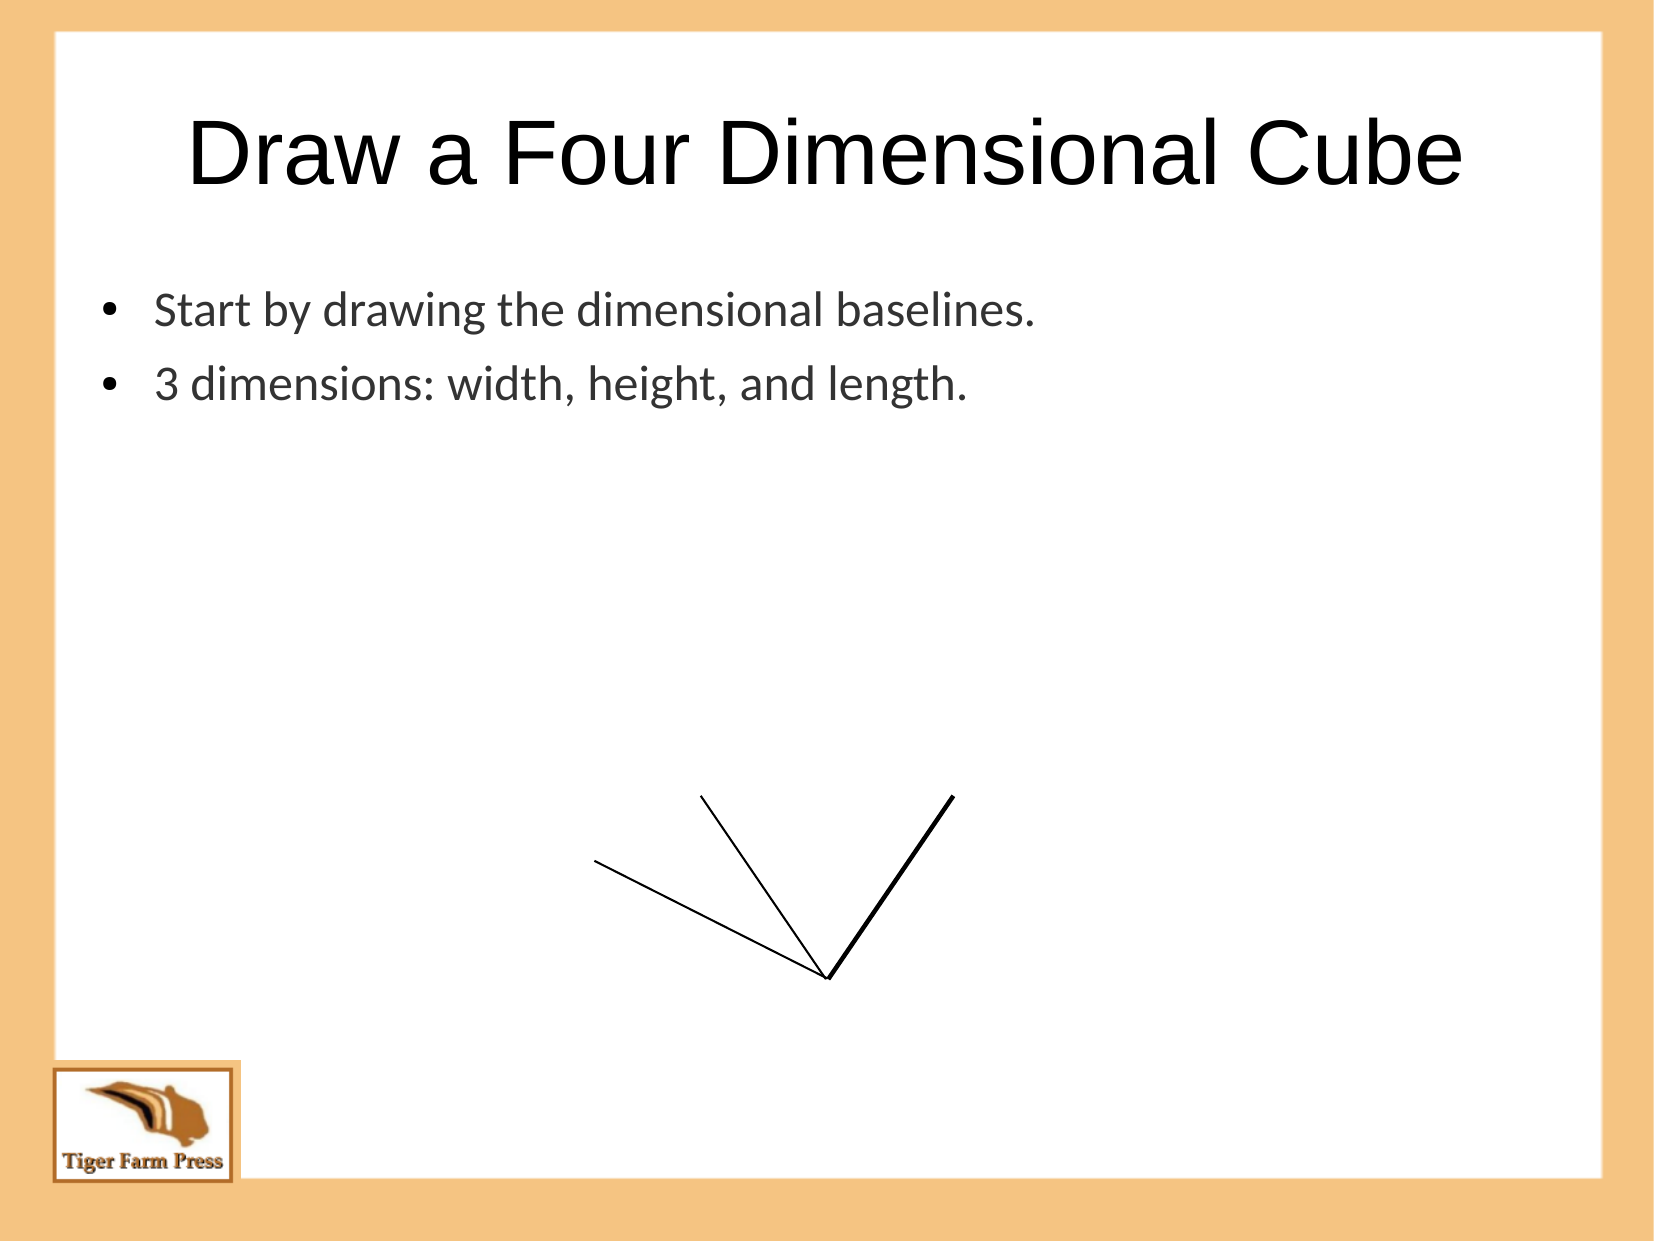

Draw a Four Dimensional Cube
# Start by drawing the dimensional baselines.
3 dimensions: width, height, and length.